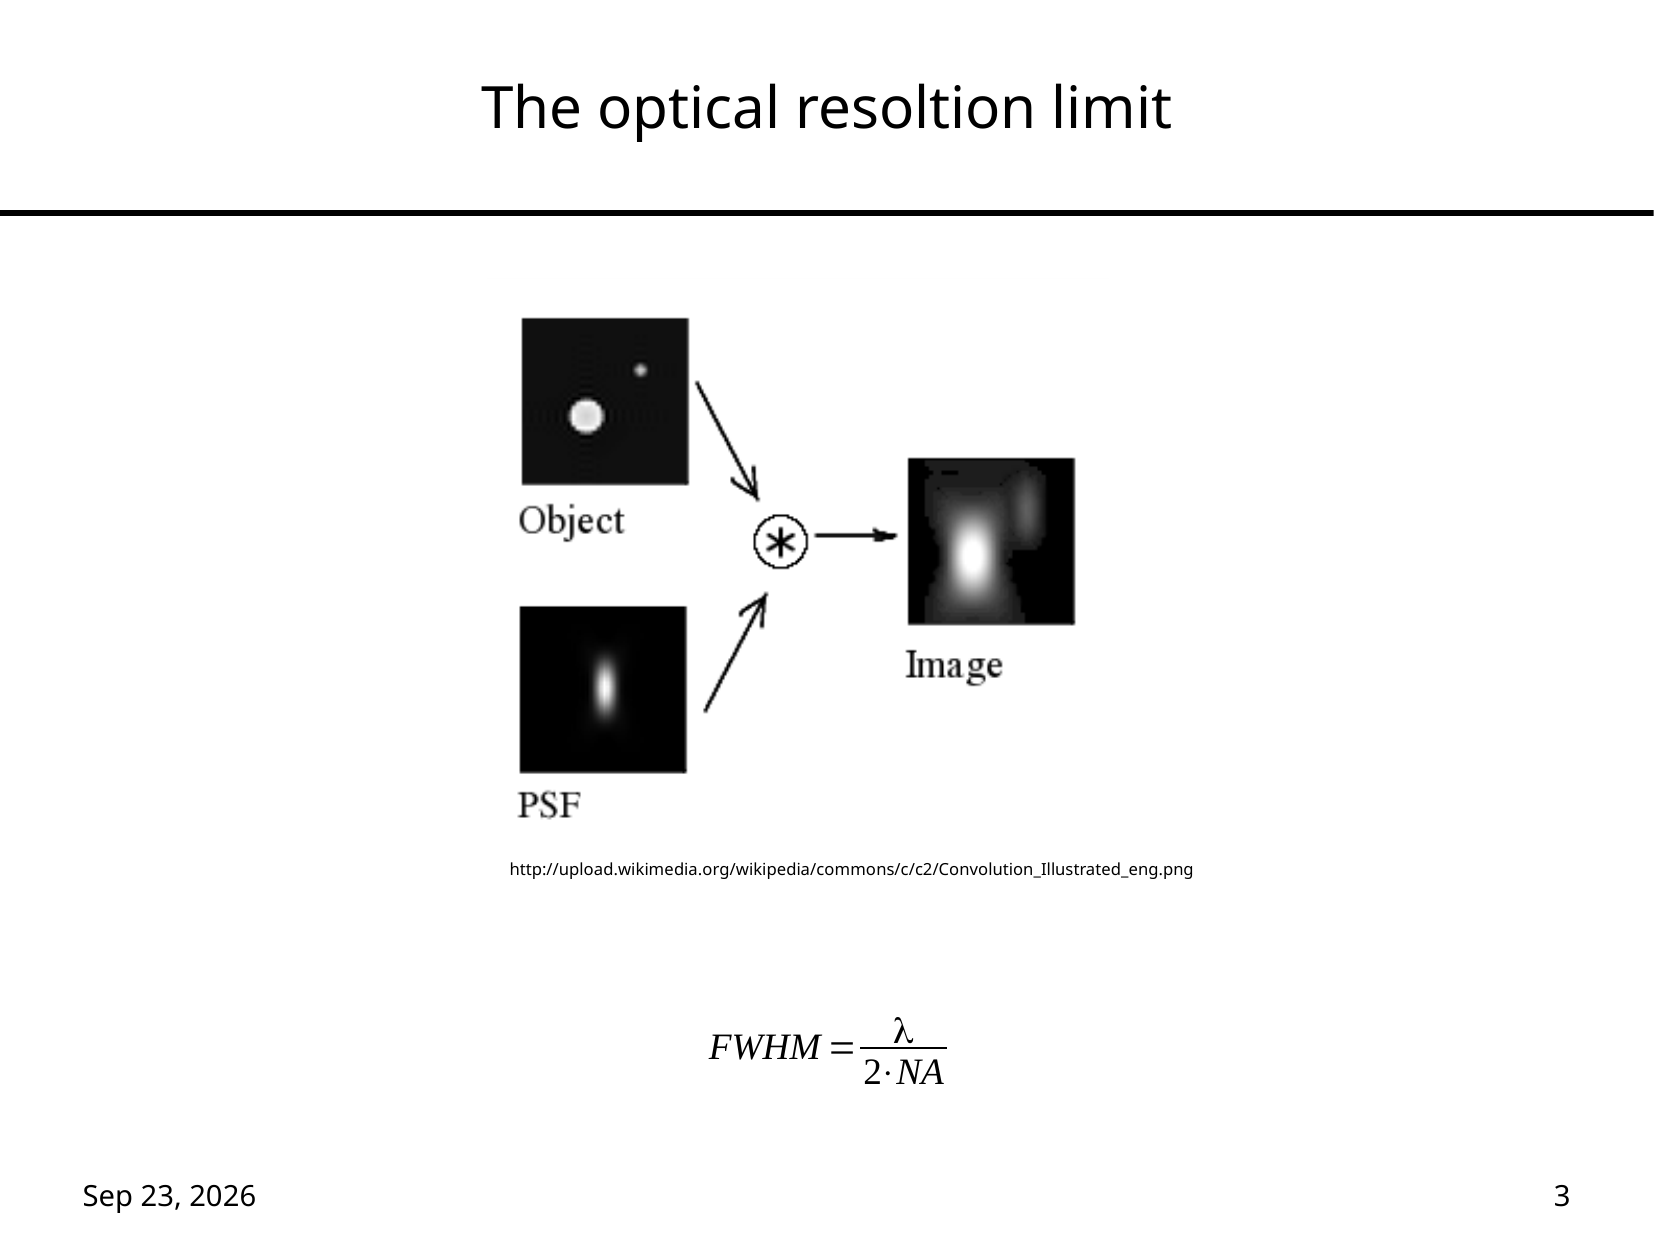

# The optical resoltion limit
http://upload.wikimedia.org/wikipedia/commons/c/c2/Convolution_Illustrated_eng.png
3